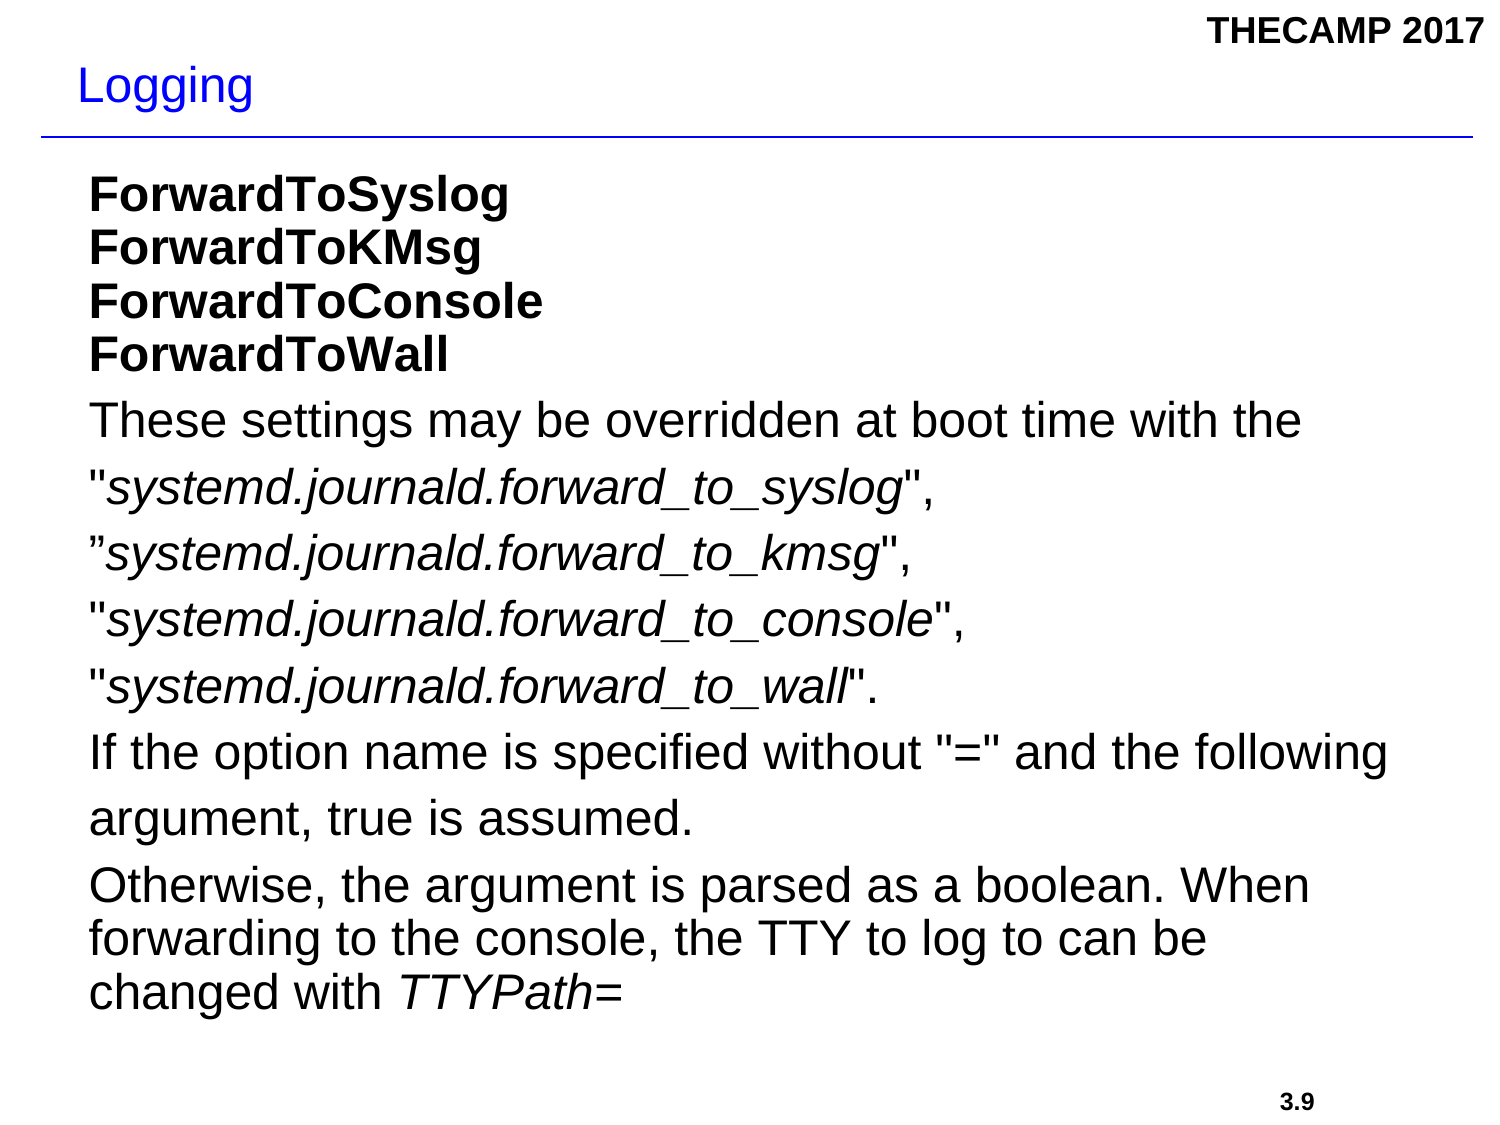

# Logging
ForwardToSyslog
ForwardToKMsg
ForwardToConsole
ForwardToWall
These settings may be overridden at boot time with the
"systemd.journald.forward_to_syslog",
”systemd.journald.forward_to_kmsg",
"systemd.journald.forward_to_console",
"systemd.journald.forward_to_wall".
If the option name is specified without "=" and the following
argument, true is assumed.
Otherwise, the argument is parsed as a boolean. When forwarding to the console, the TTY to log to can be changed with TTYPath=